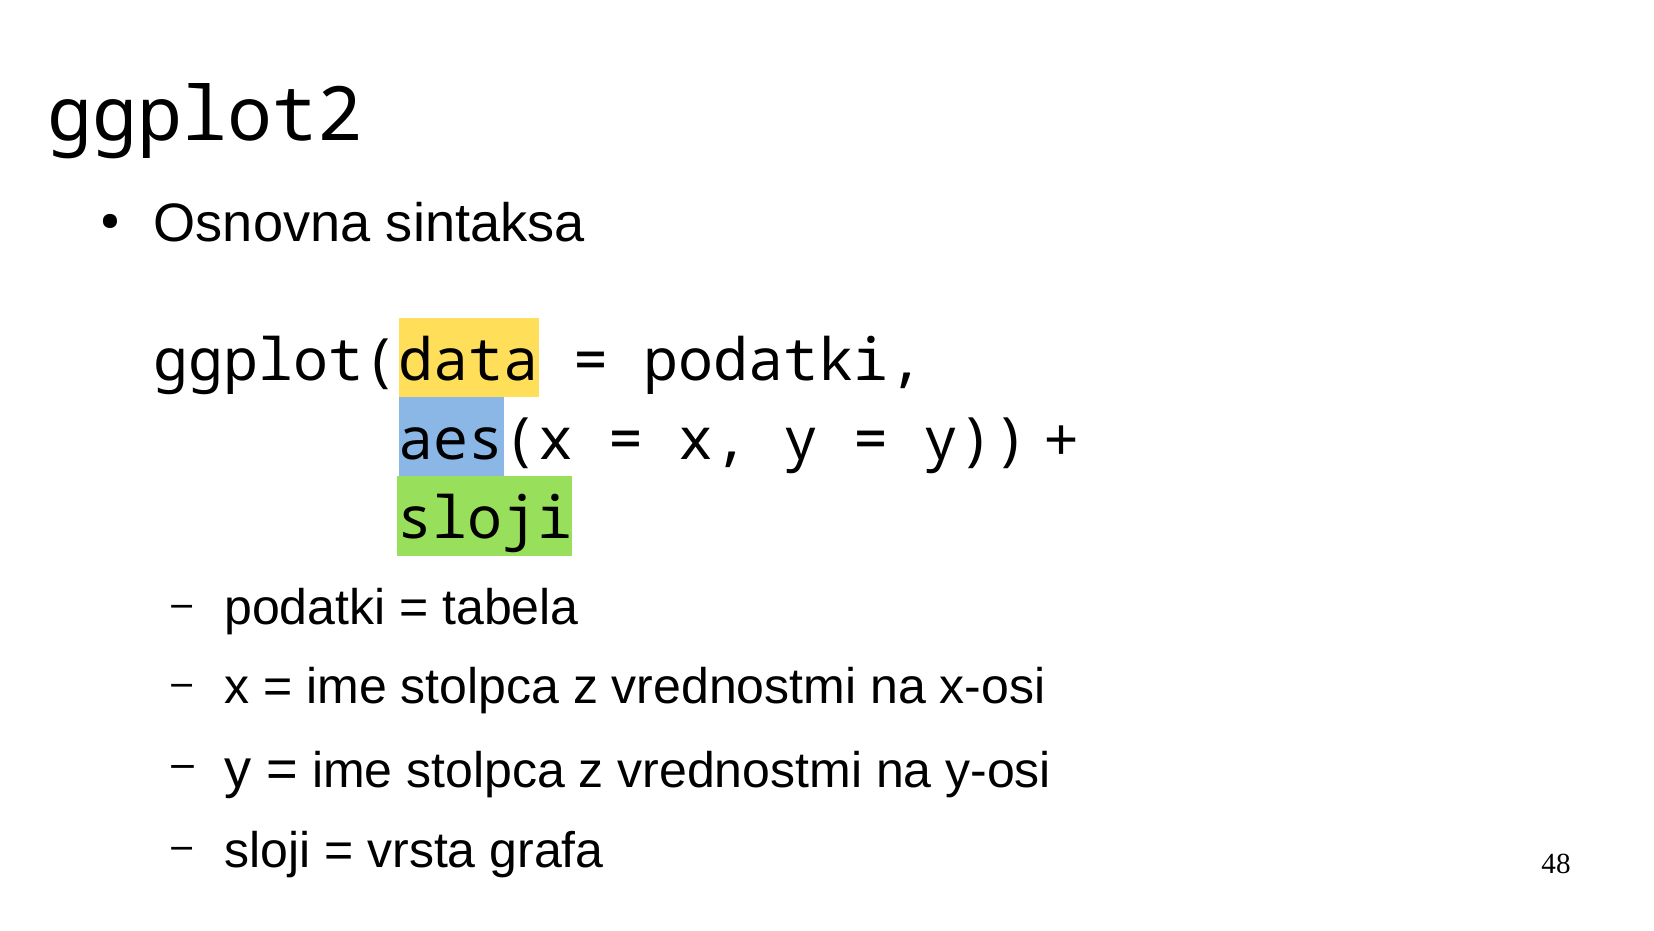

ggplot2
# Osnovna sintaksa ggplot(data = podatki, aes(x = x, y = y)) + sloji
podatki = tabela
x = ime stolpca z vrednostmi na x-osi
y = ime stolpca z vrednostmi na y-osi
sloji = vrsta grafa
48